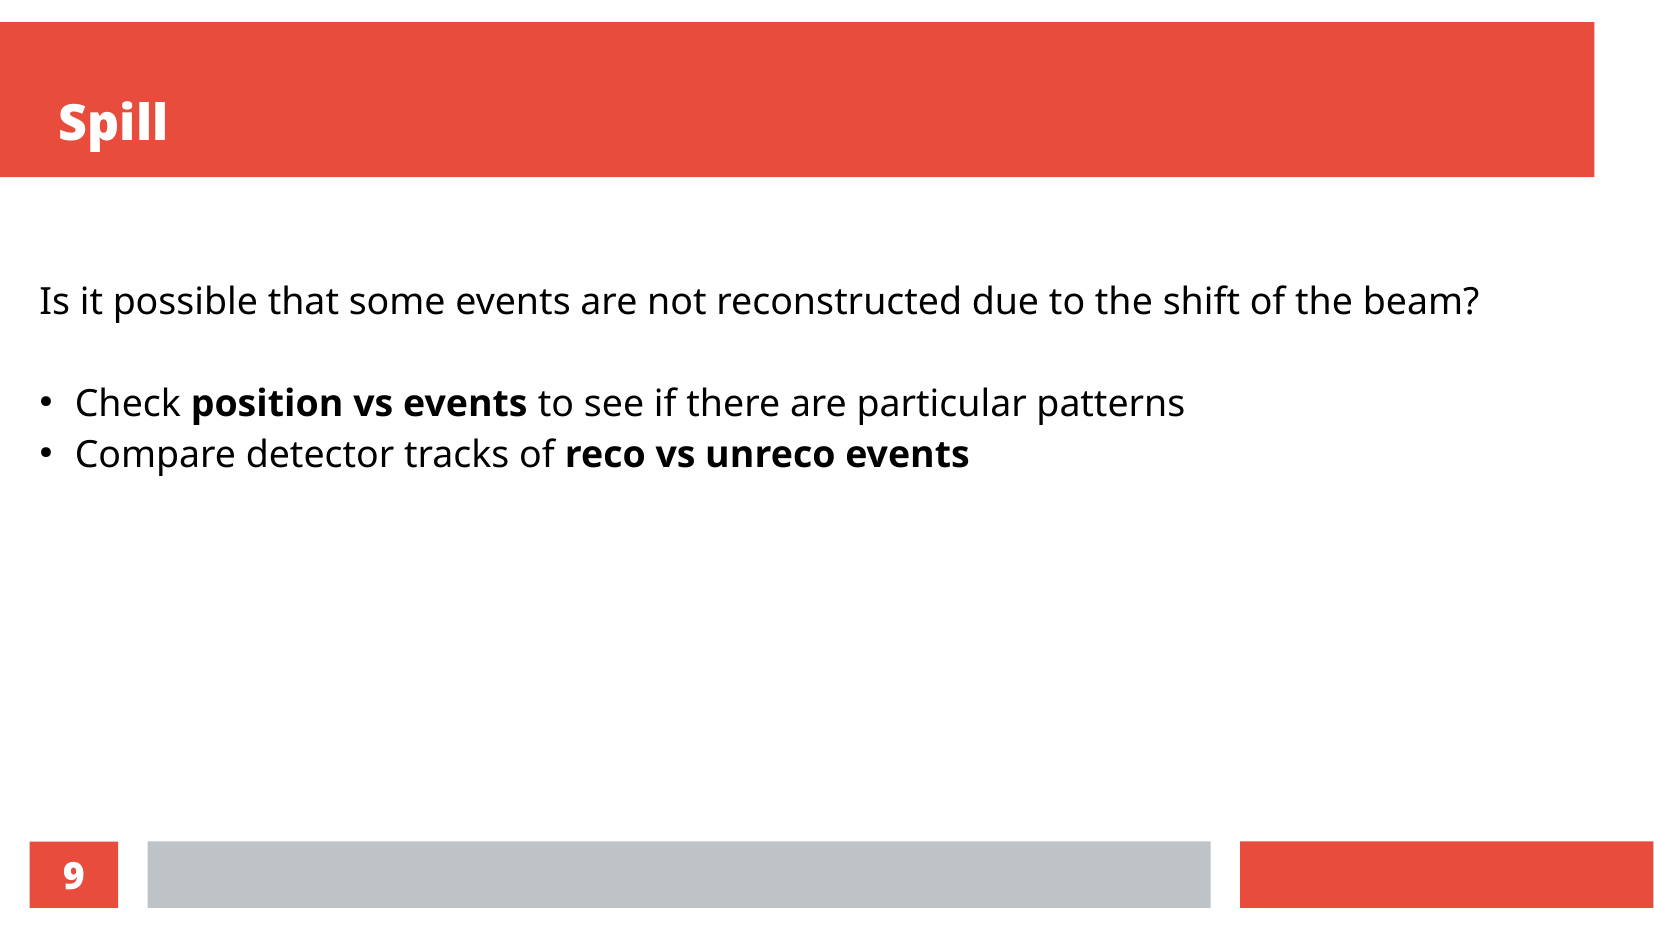

# Spill
Is it possible that some events are not reconstructed due to the shift of the beam?
Check position vs events to see if there are particular patterns
Compare detector tracks of reco vs unreco events
9